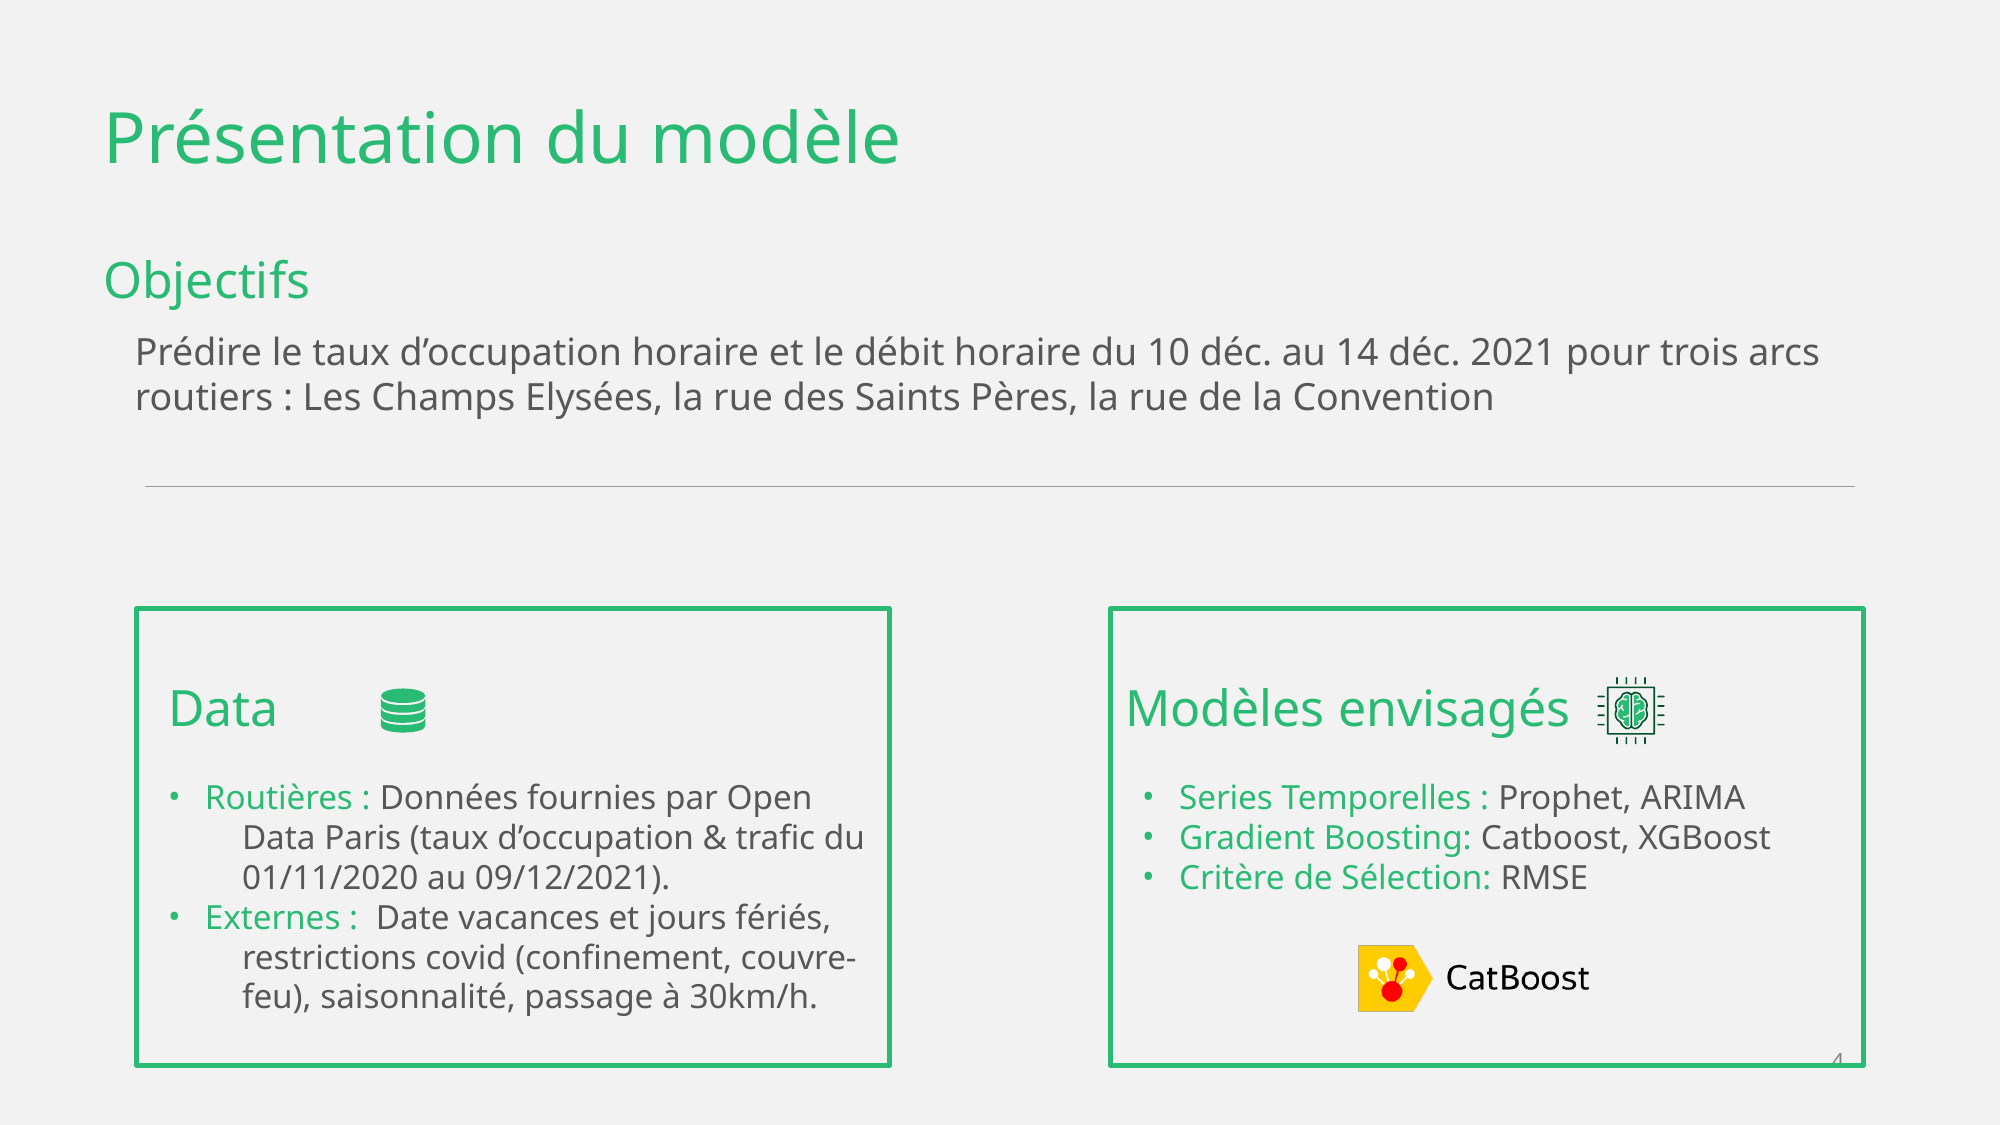

# Présentation du modèle
Objectifs
Prédire le taux d’occupation horaire et le débit horaire du 10 déc. au 14 déc. 2021 pour trois arcs routiers : Les Champs Elysées, la rue des Saints Pères, la rue de la Convention
Data
Routières : Données fournies par Open Data Paris (taux d’occupation & trafic du 01/11/2020 au 09/12/2021).
Externes :  Date vacances et jours fériés, restrictions covid (confinement, couvre-feu), saisonnalité, passage à 30km/h.
Modèles envisagés
Series Temporelles : Prophet, ARIMA
Gradient Boosting: Catboost, XGBoost
Critère de Sélection: RMSE